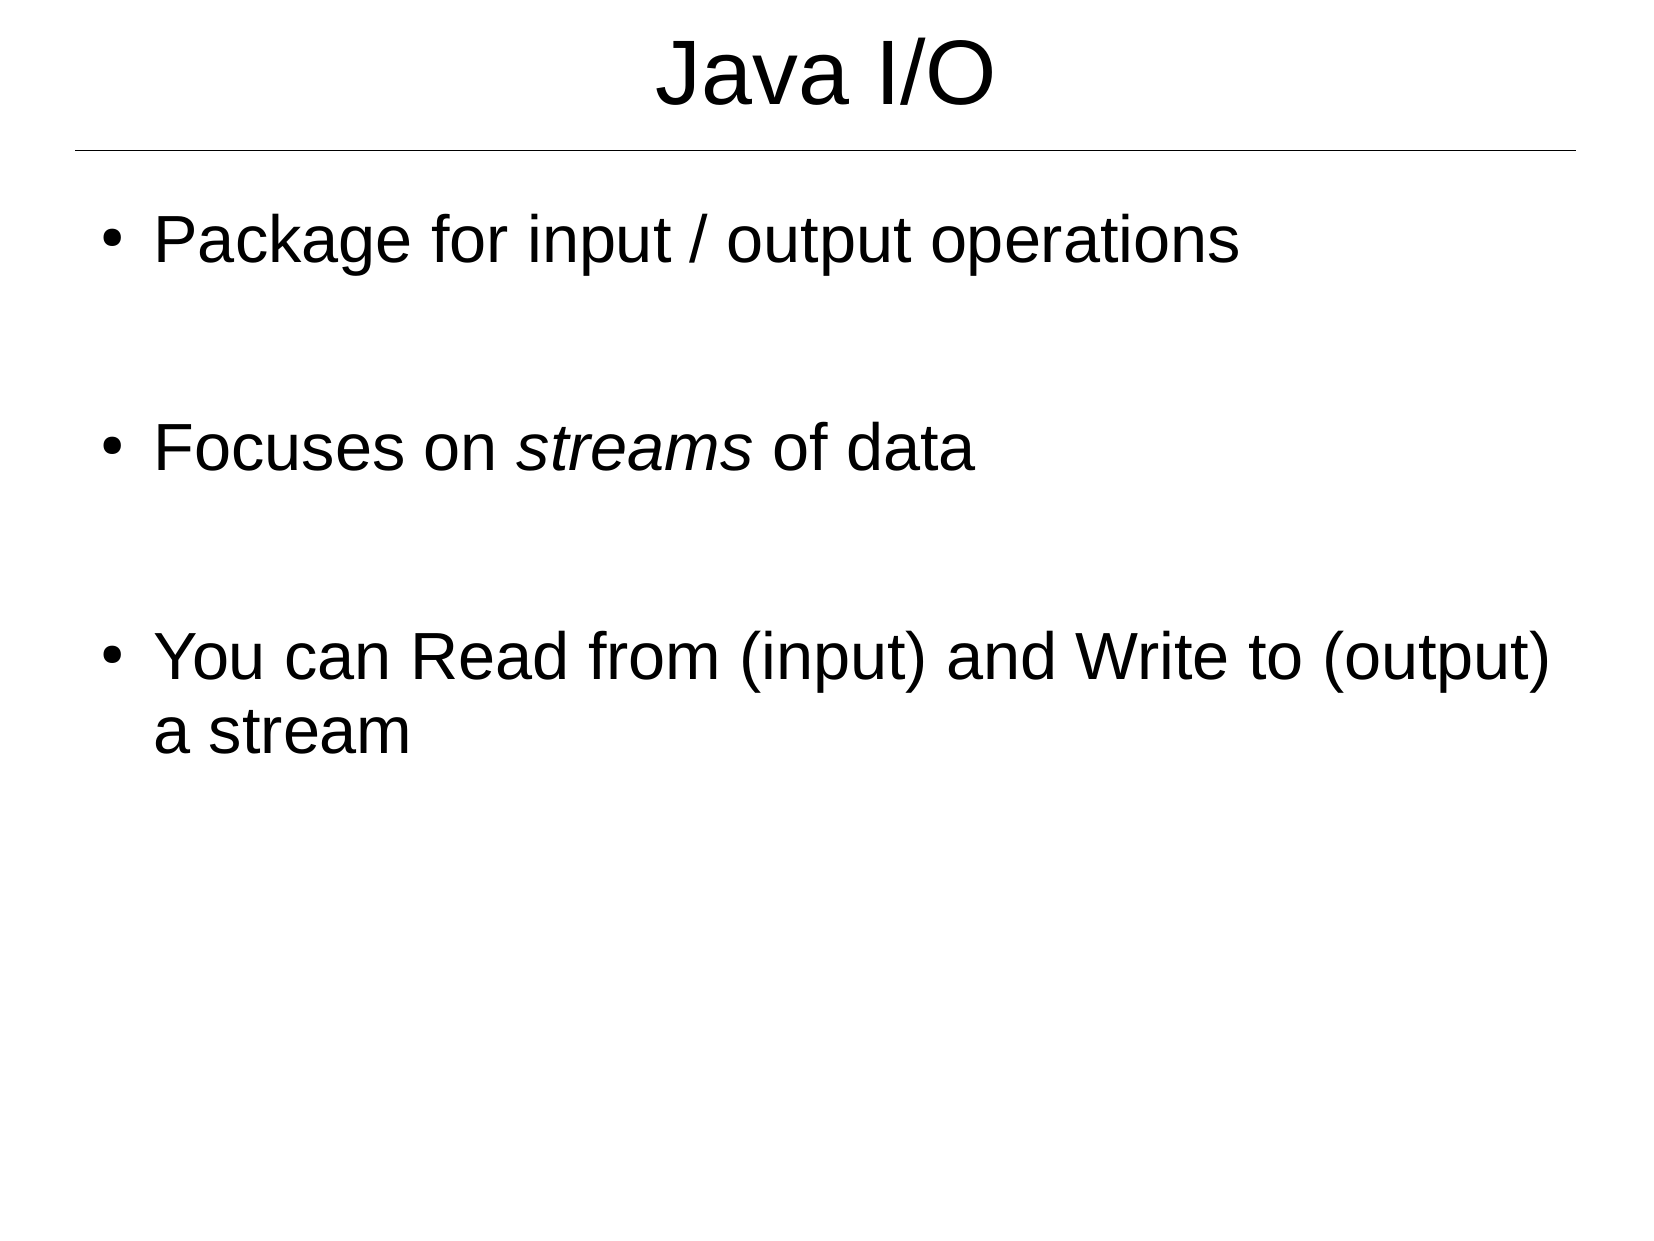

# Java I/O
Package for input / output operations
Focuses on streams of data
You can Read from (input) and Write to (output) a stream